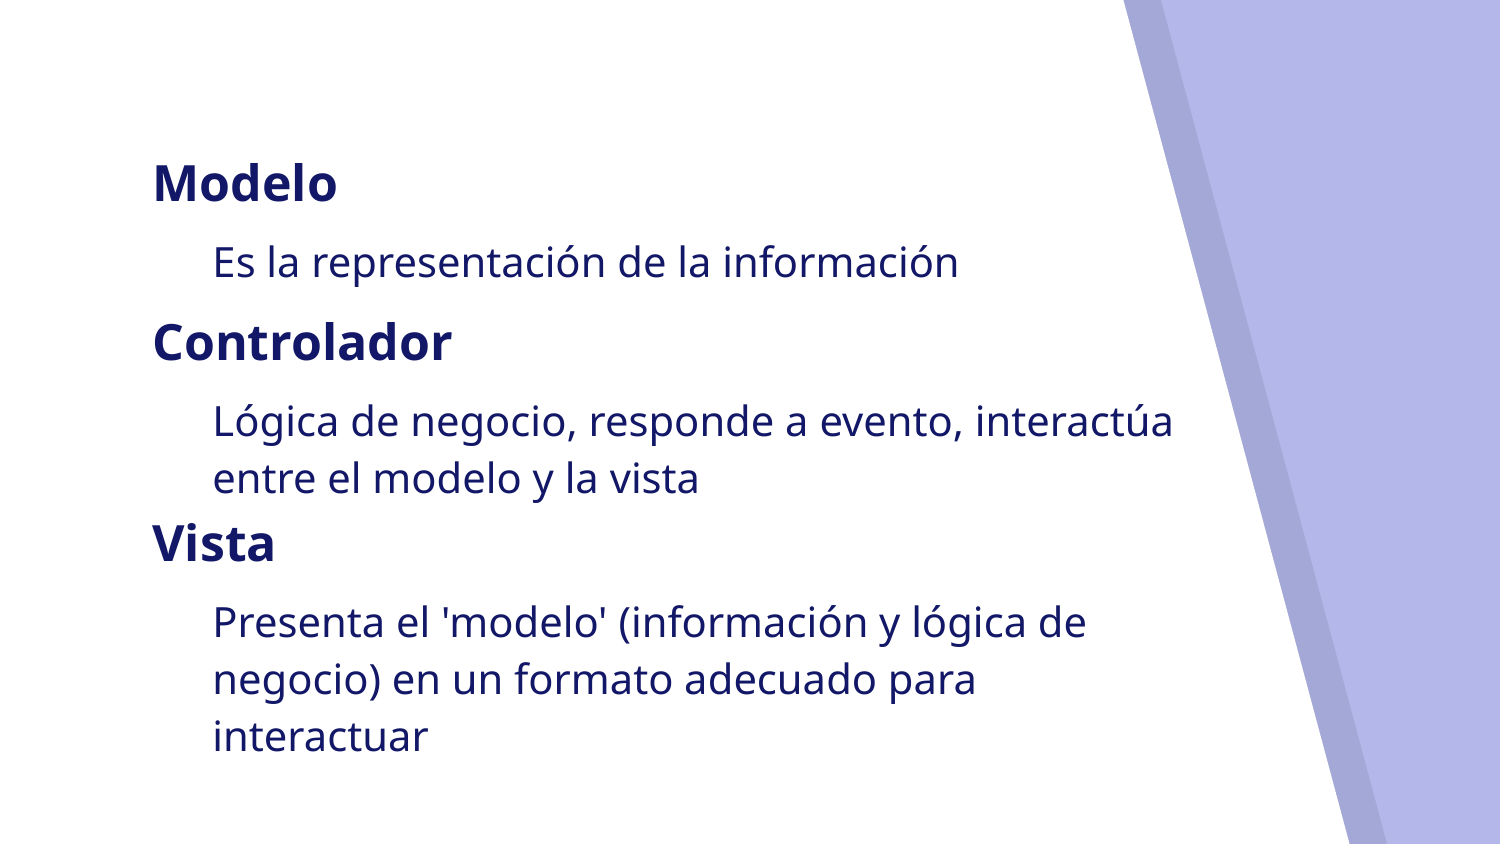

# Modelo
Es la representación de la información
Controlador
Lógica de negocio, responde a evento, interactúa entre el modelo y la vista
Vista
Presenta el 'modelo' (información y lógica de negocio) en un formato adecuado para interactuar